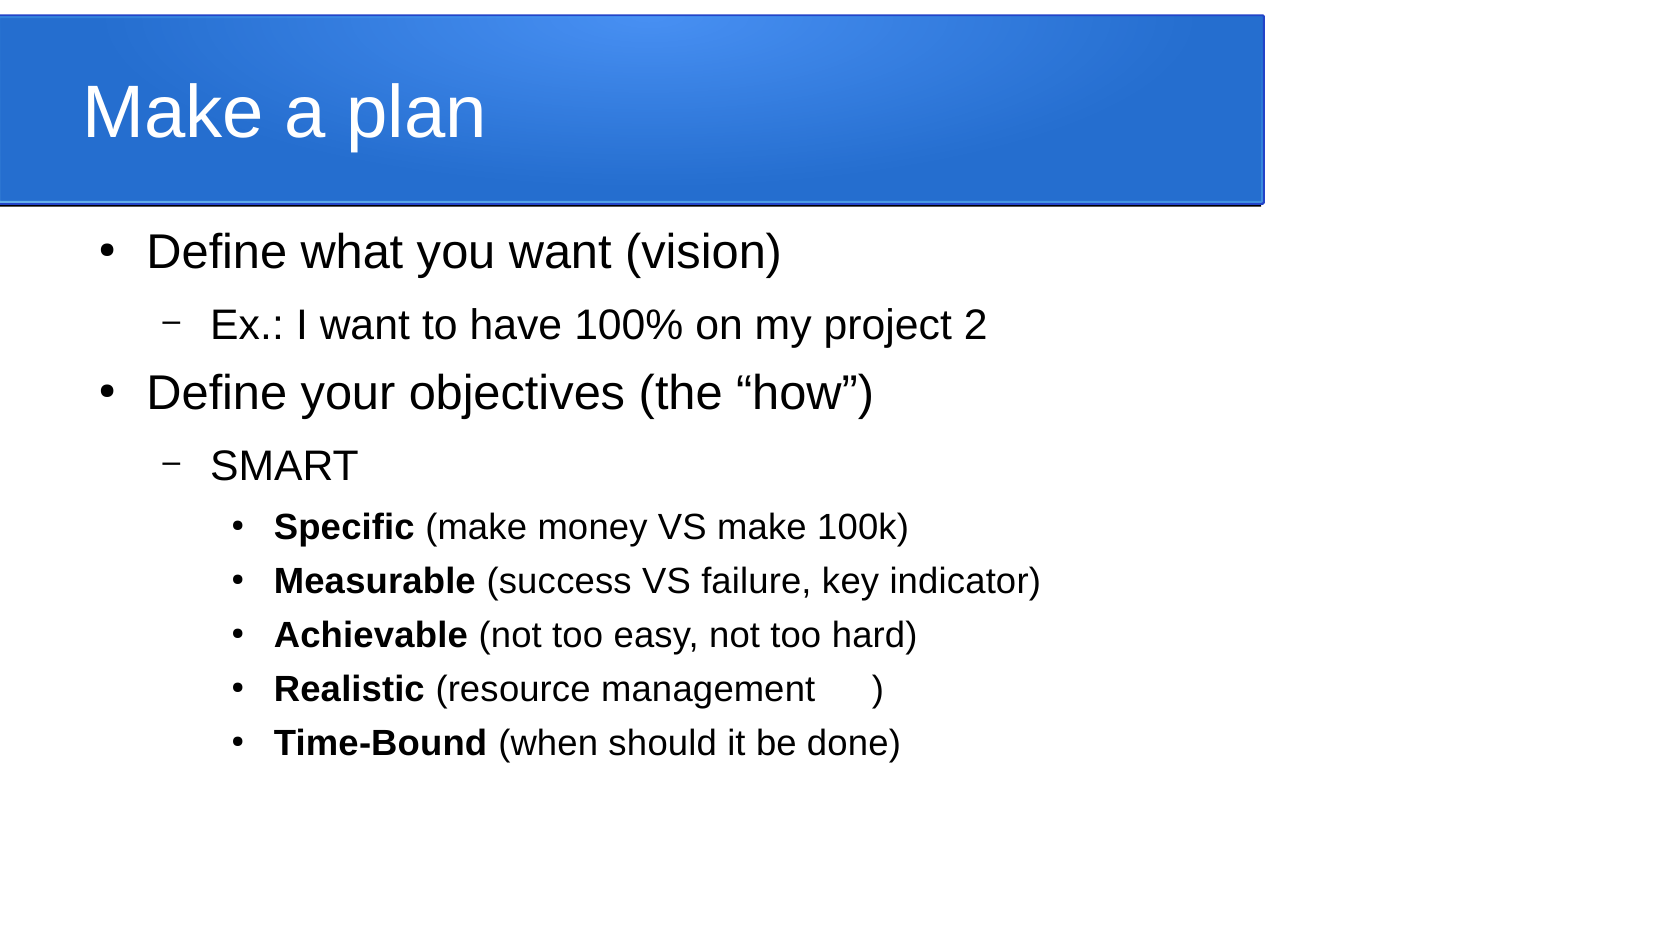

# Make a plan
Define what you want (vision)
Ex.: I want to have 100% on my project 2
Define your objectives (the “how”)
SMART
Specific (make money VS make 100k)
Measurable (success VS failure, key indicator)
Achievable (not too easy, not too hard)
Realistic (resource management	)
Time-Bound (when should it be done)